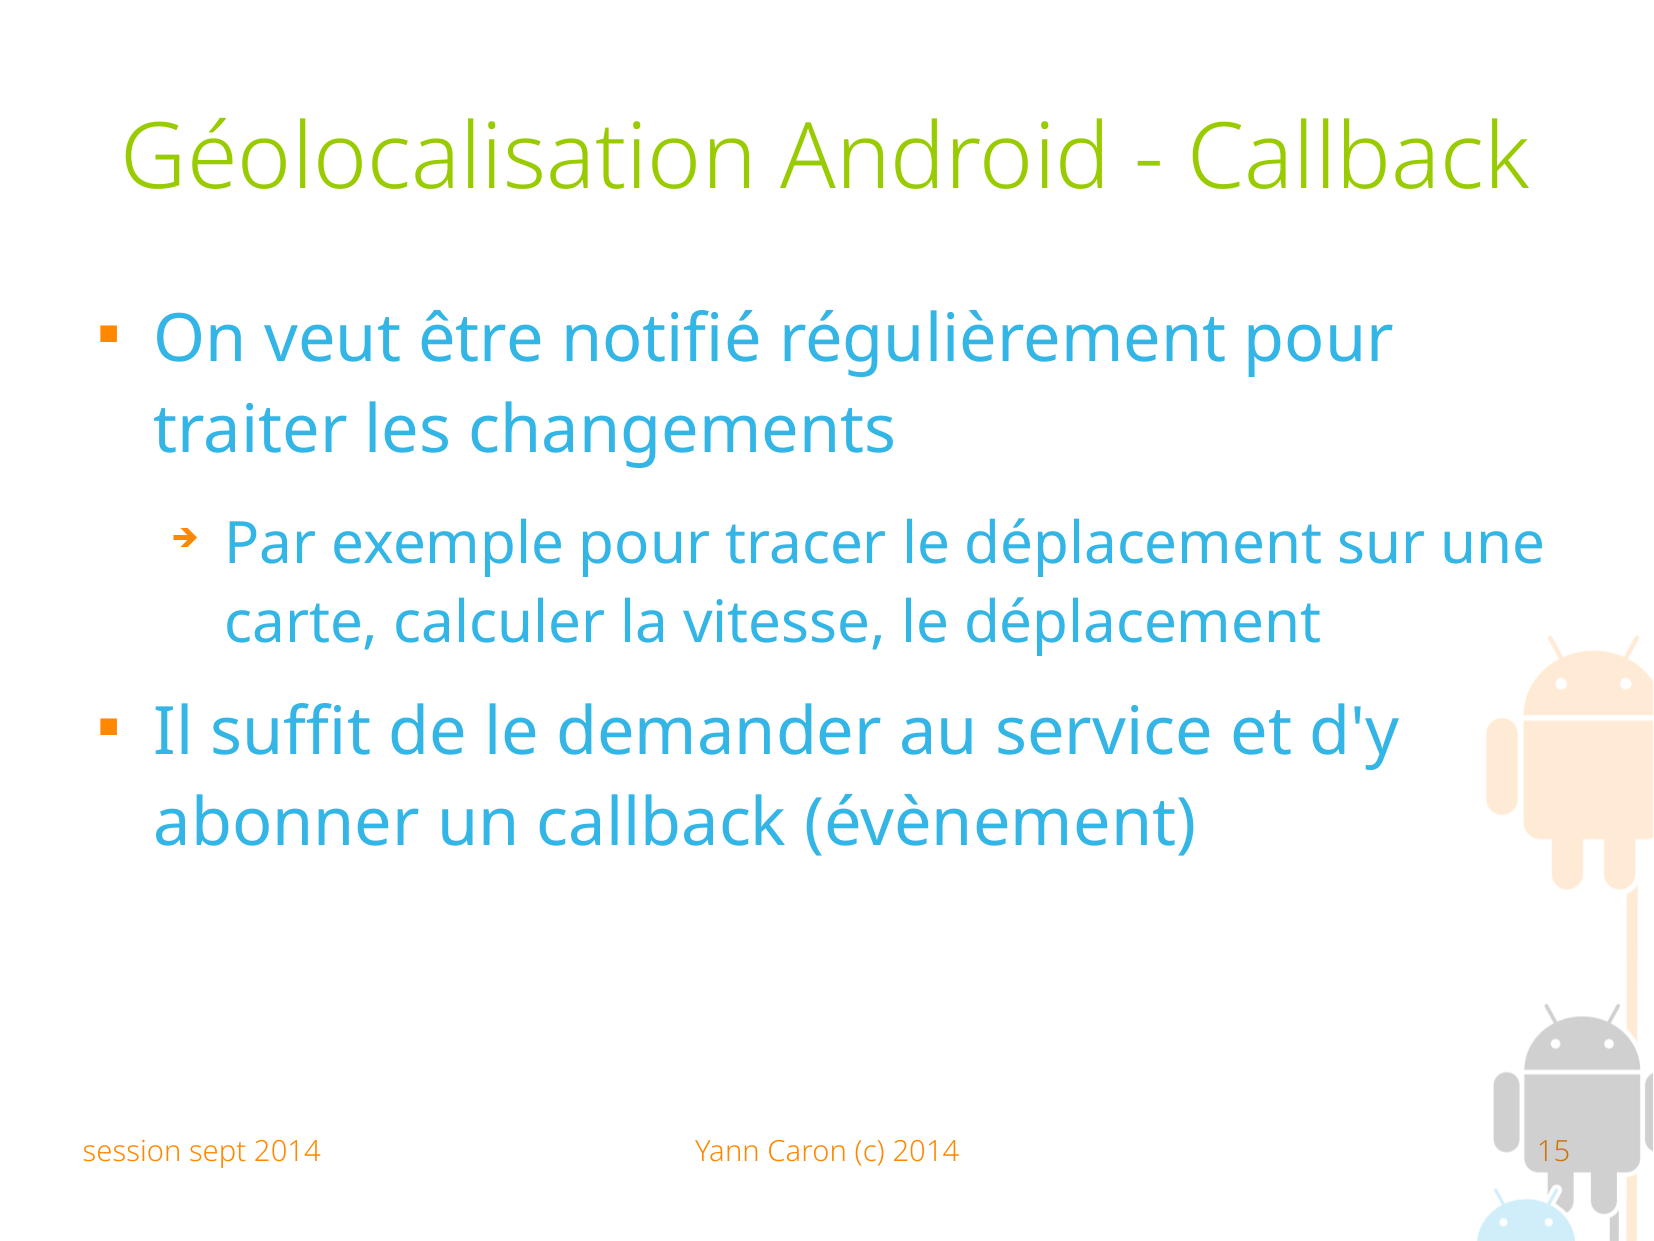

# Géolocalisation Android - Callback
On veut être notifié régulièrement pour traiter les changements
Par exemple pour tracer le déplacement sur une carte, calculer la vitesse, le déplacement
Il suffit de le demander au service et d'y abonner un callback (évènement)
session sept 2014
Yann Caron (c) 2014
15